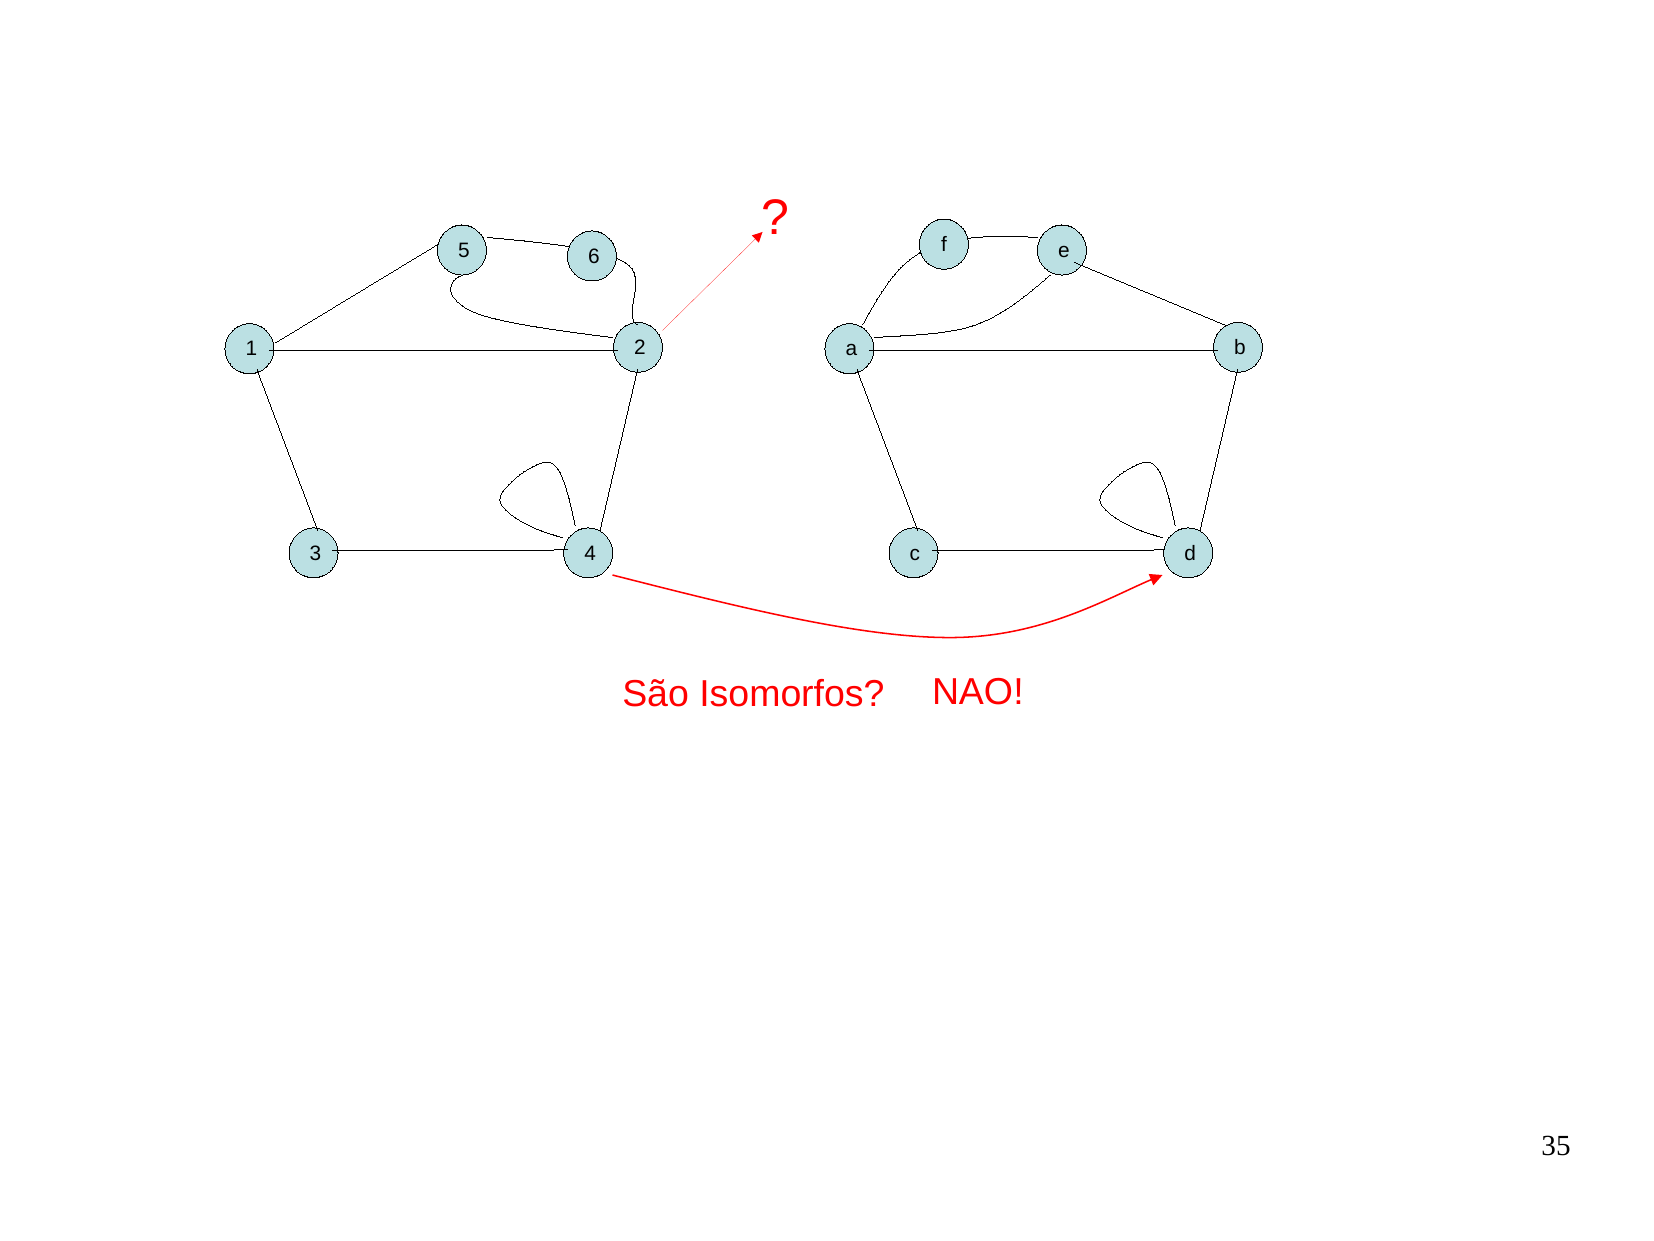

?
f
5
e
6
2
b
1
a
3
4
c
d
NAO!
São Isomorfos?
35